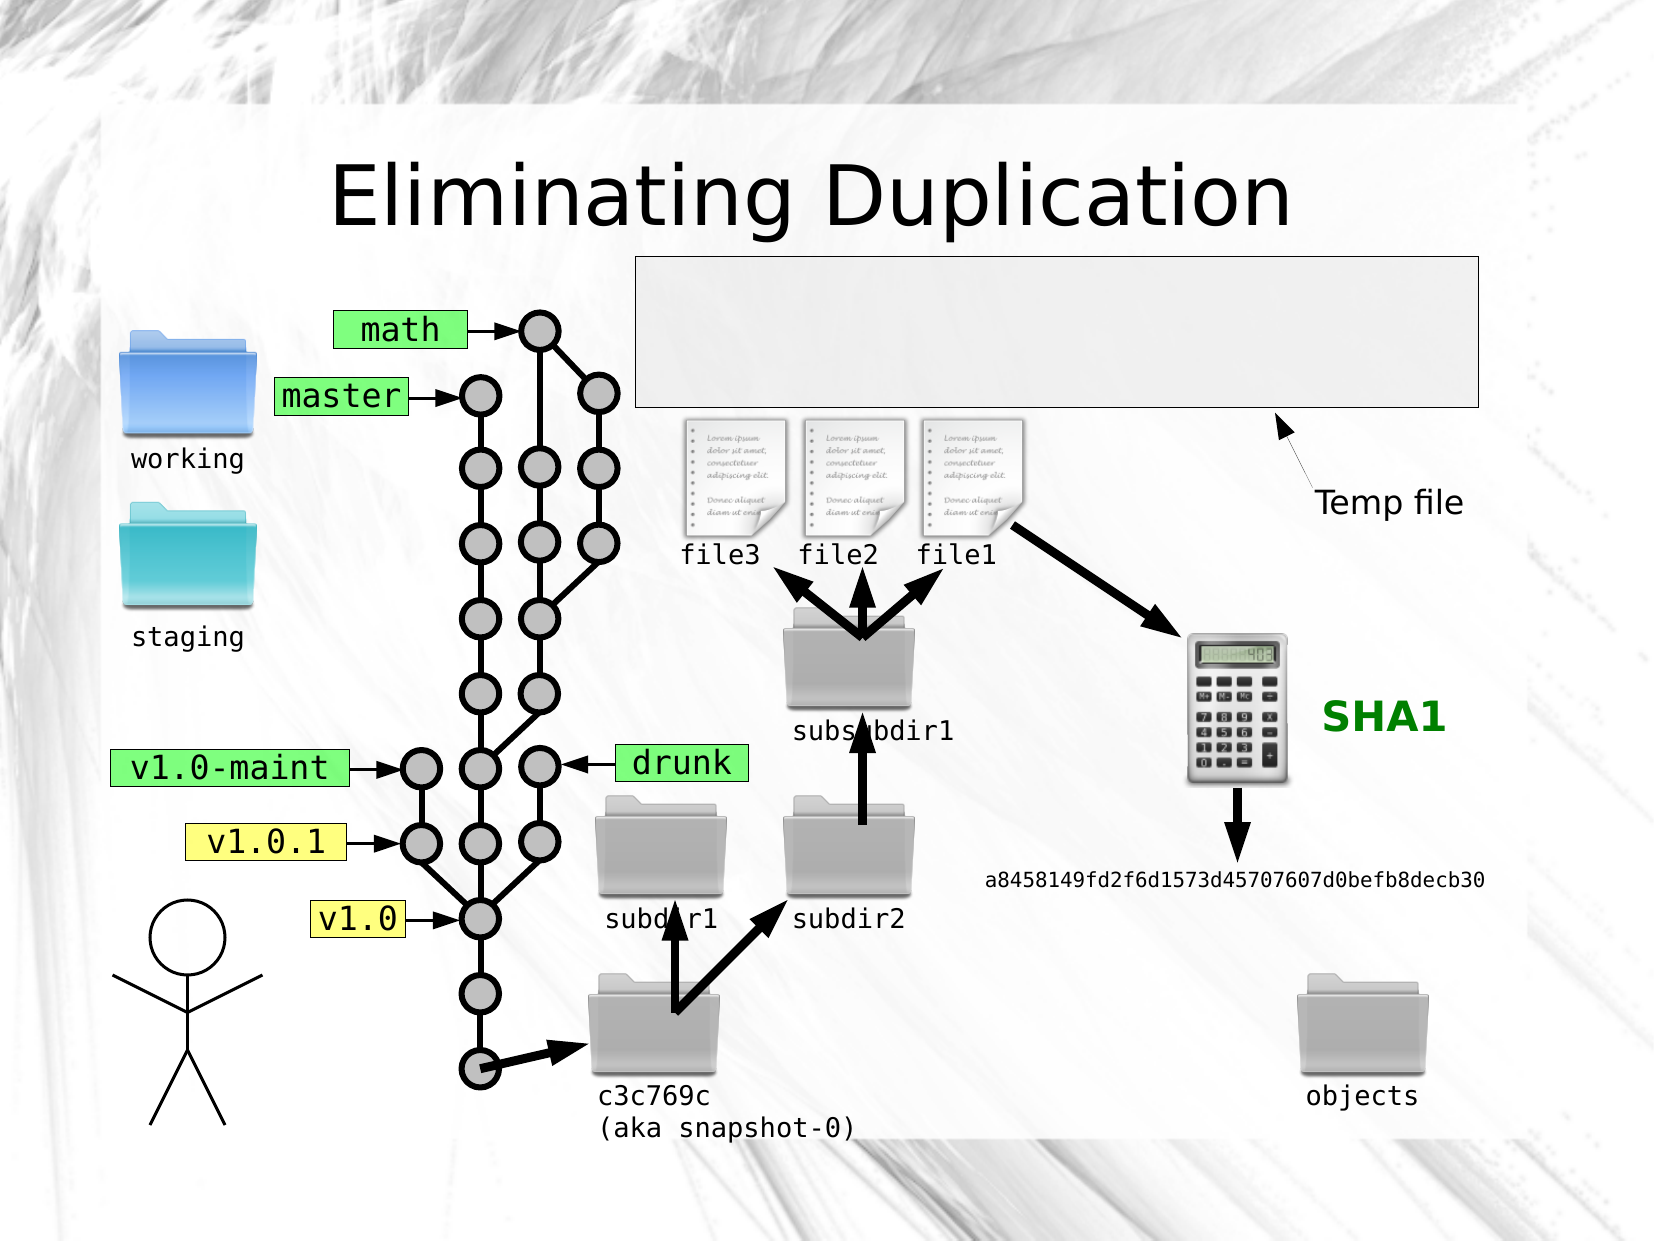

# Eliminating Duplication
math
working
master
file3
file2
file1
Temp file
staging
subsubdir1
SHA1
drunk
v1.0-maint
subdir1
subdir2
v1.0.1
a8458149fd2f6d1573d45707607d0befb8decb30
v1.0
objects
c3c769c
(aka snapshot-0)